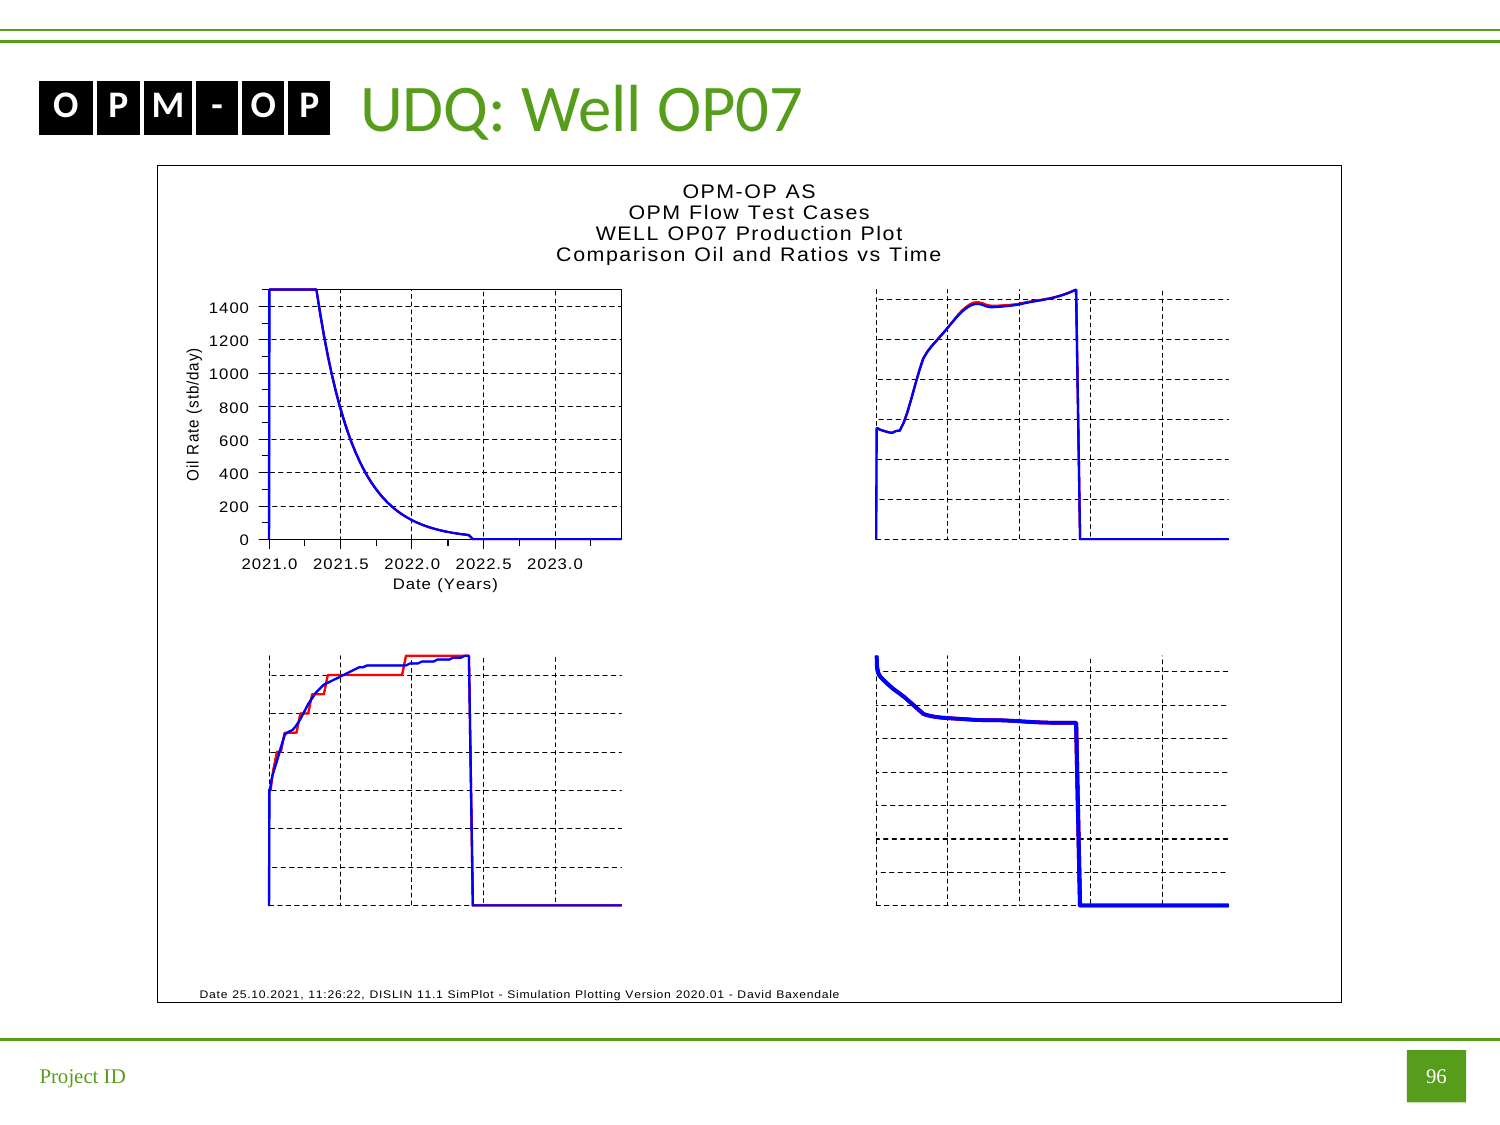

# UDQ: well OP07
Project ID
96